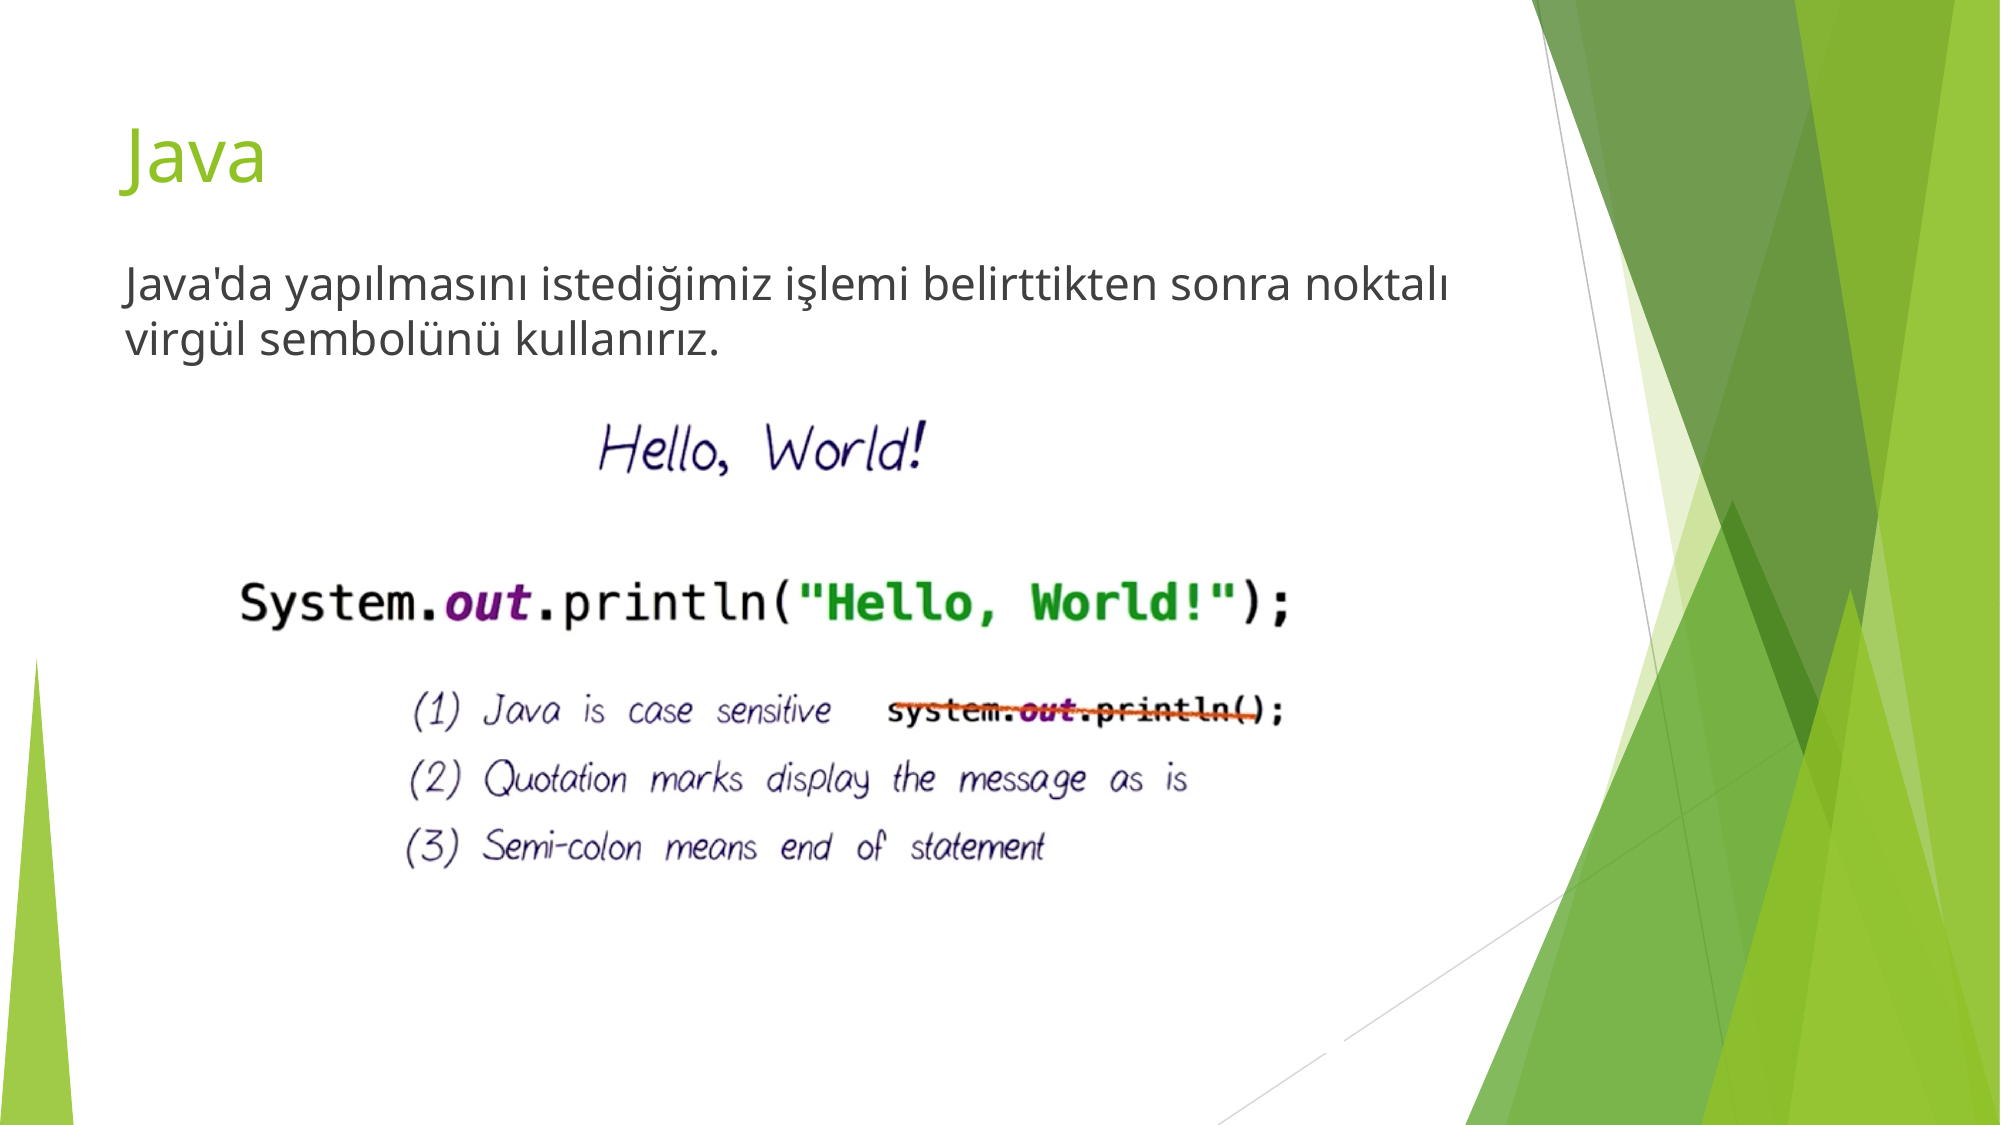

# Java
Java'da yapılmasını istediğimiz işlemi belirttikten sonra noktalı virgül sembolünü kullanırız.